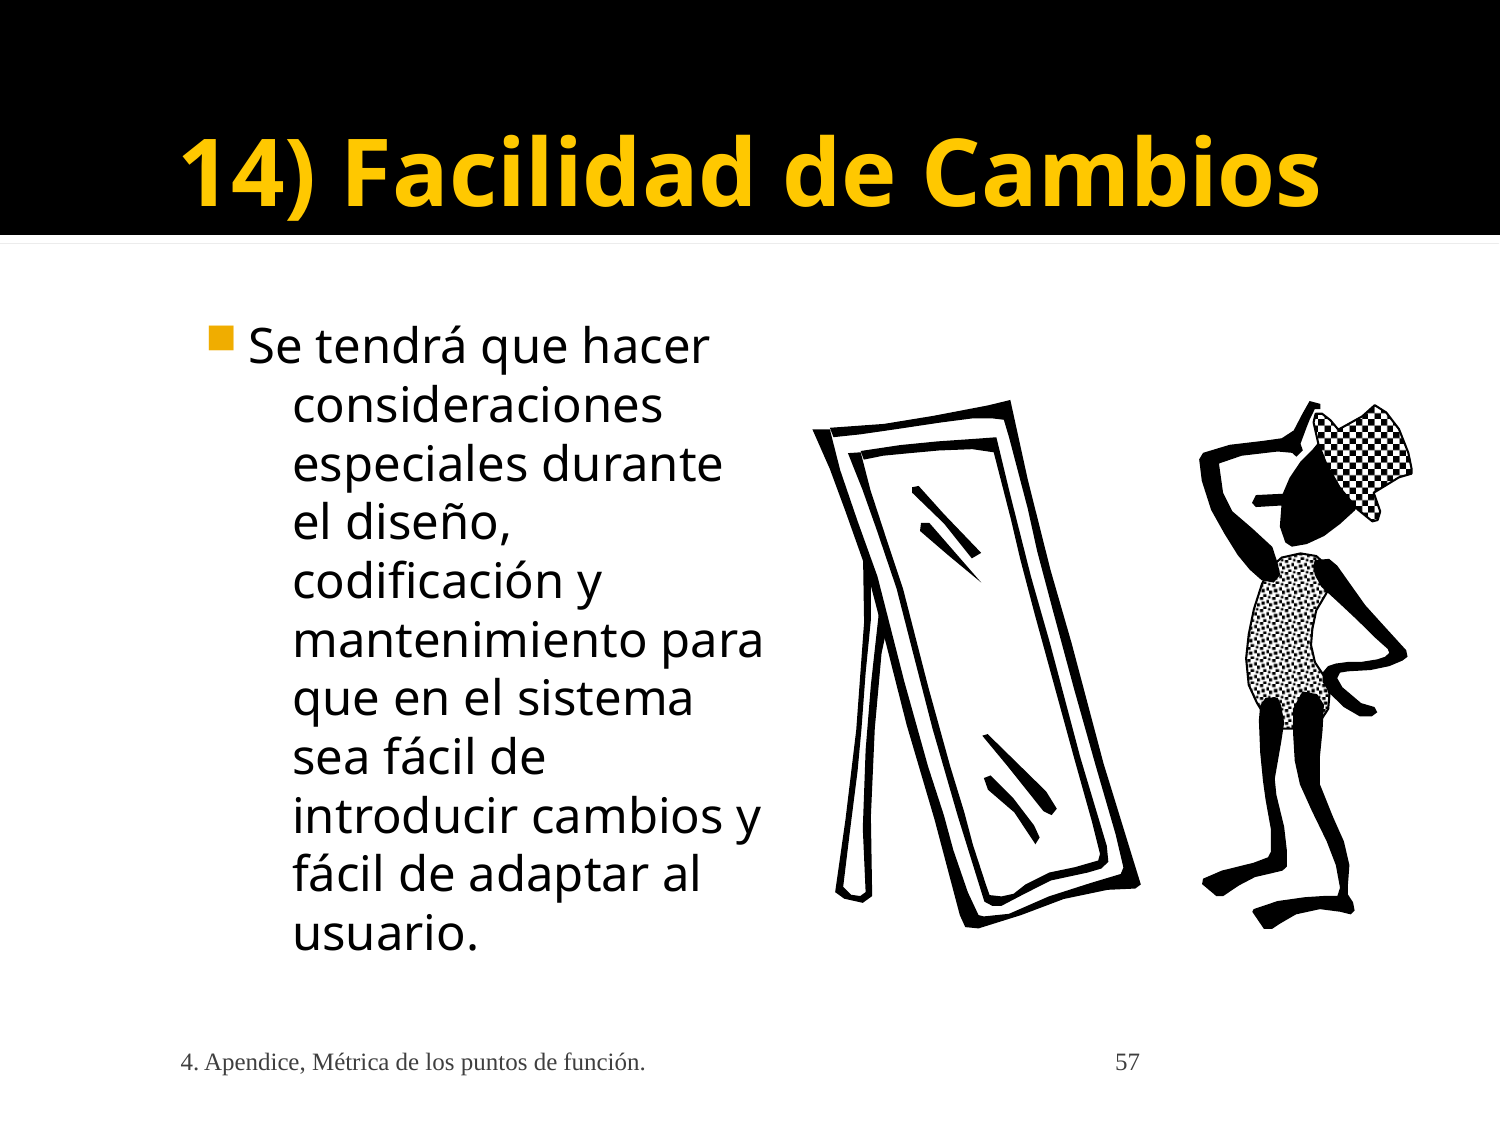

# 14) Facilidad de Cambios
Se tendrá que hacer consideraciones especiales durante el diseño, codificación y mantenimiento para que en el sistema sea fácil de introducir cambios y fácil de adaptar al usuario.
4. Apendice, Métrica de los puntos de función.